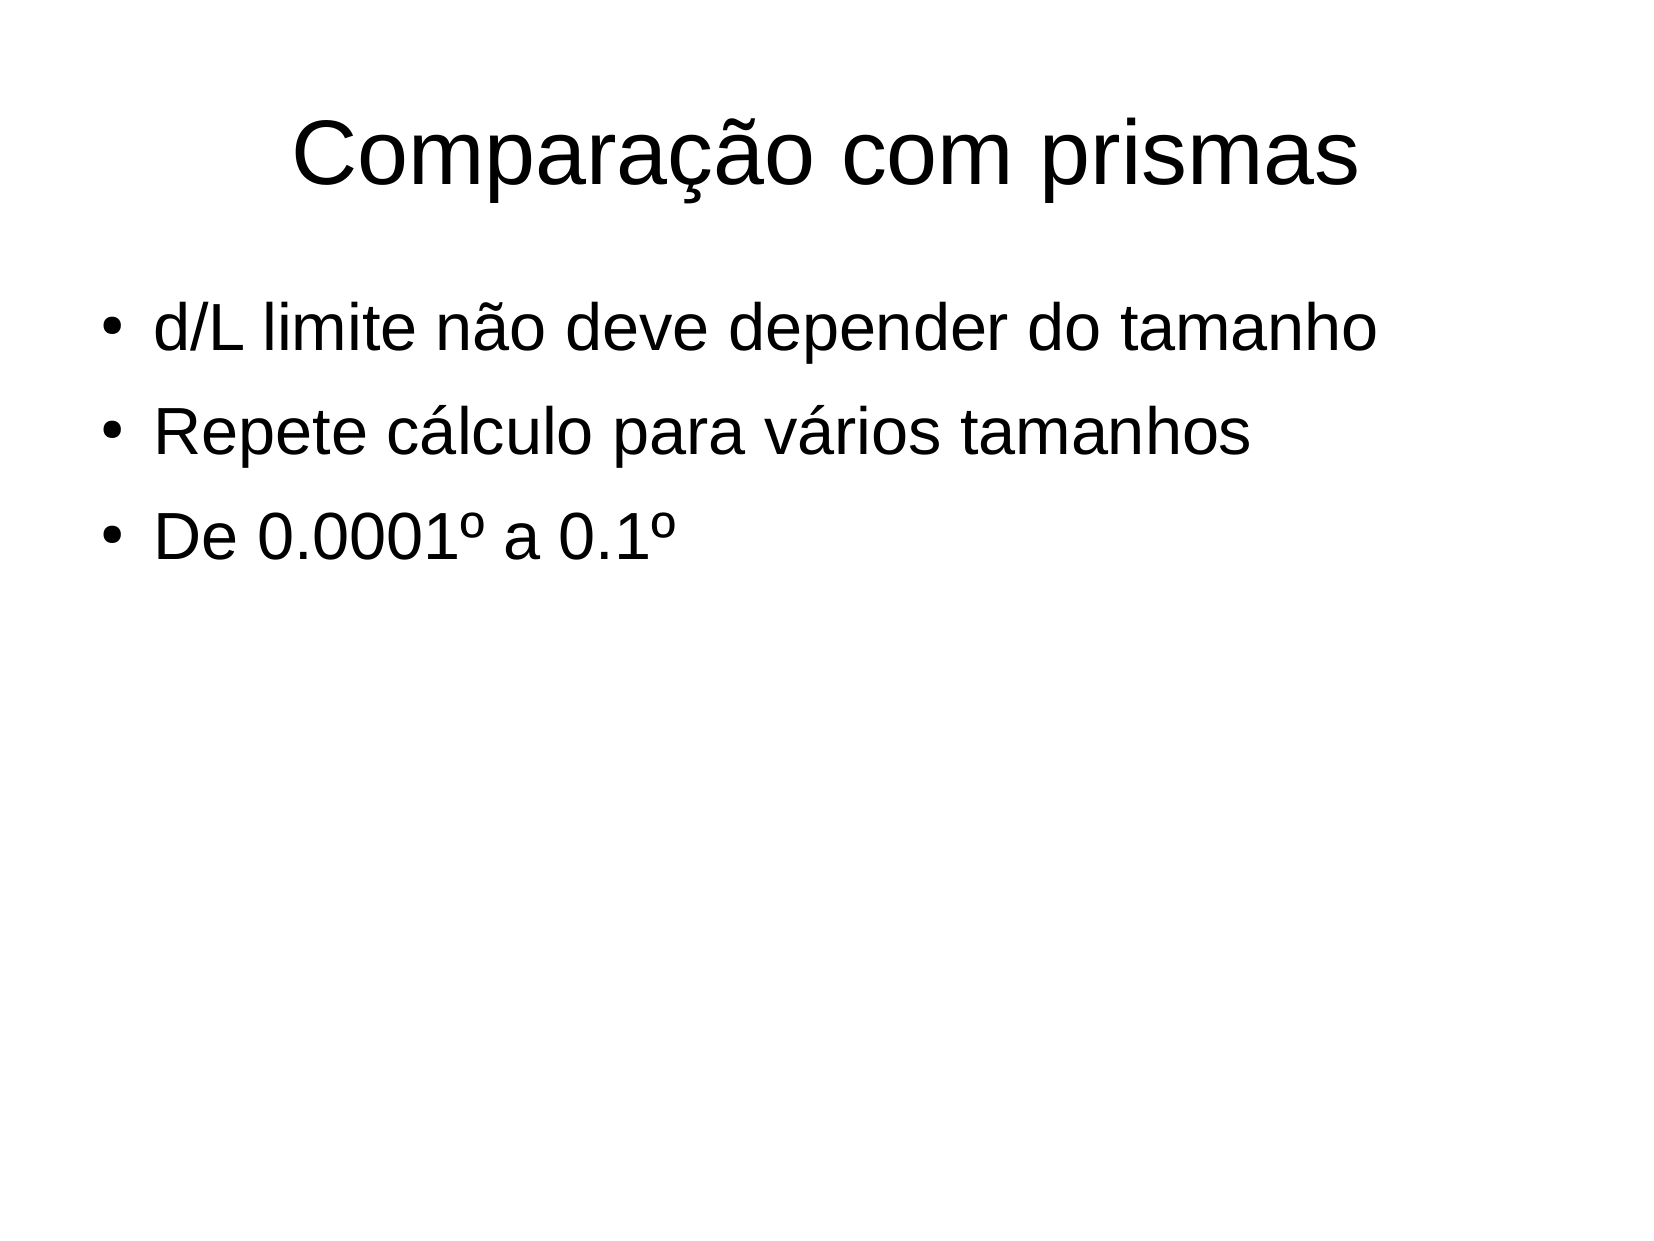

# Comparação com prismas
d/L limite não deve depender do tamanho
Repete cálculo para vários tamanhos
De 0.0001º a 0.1º